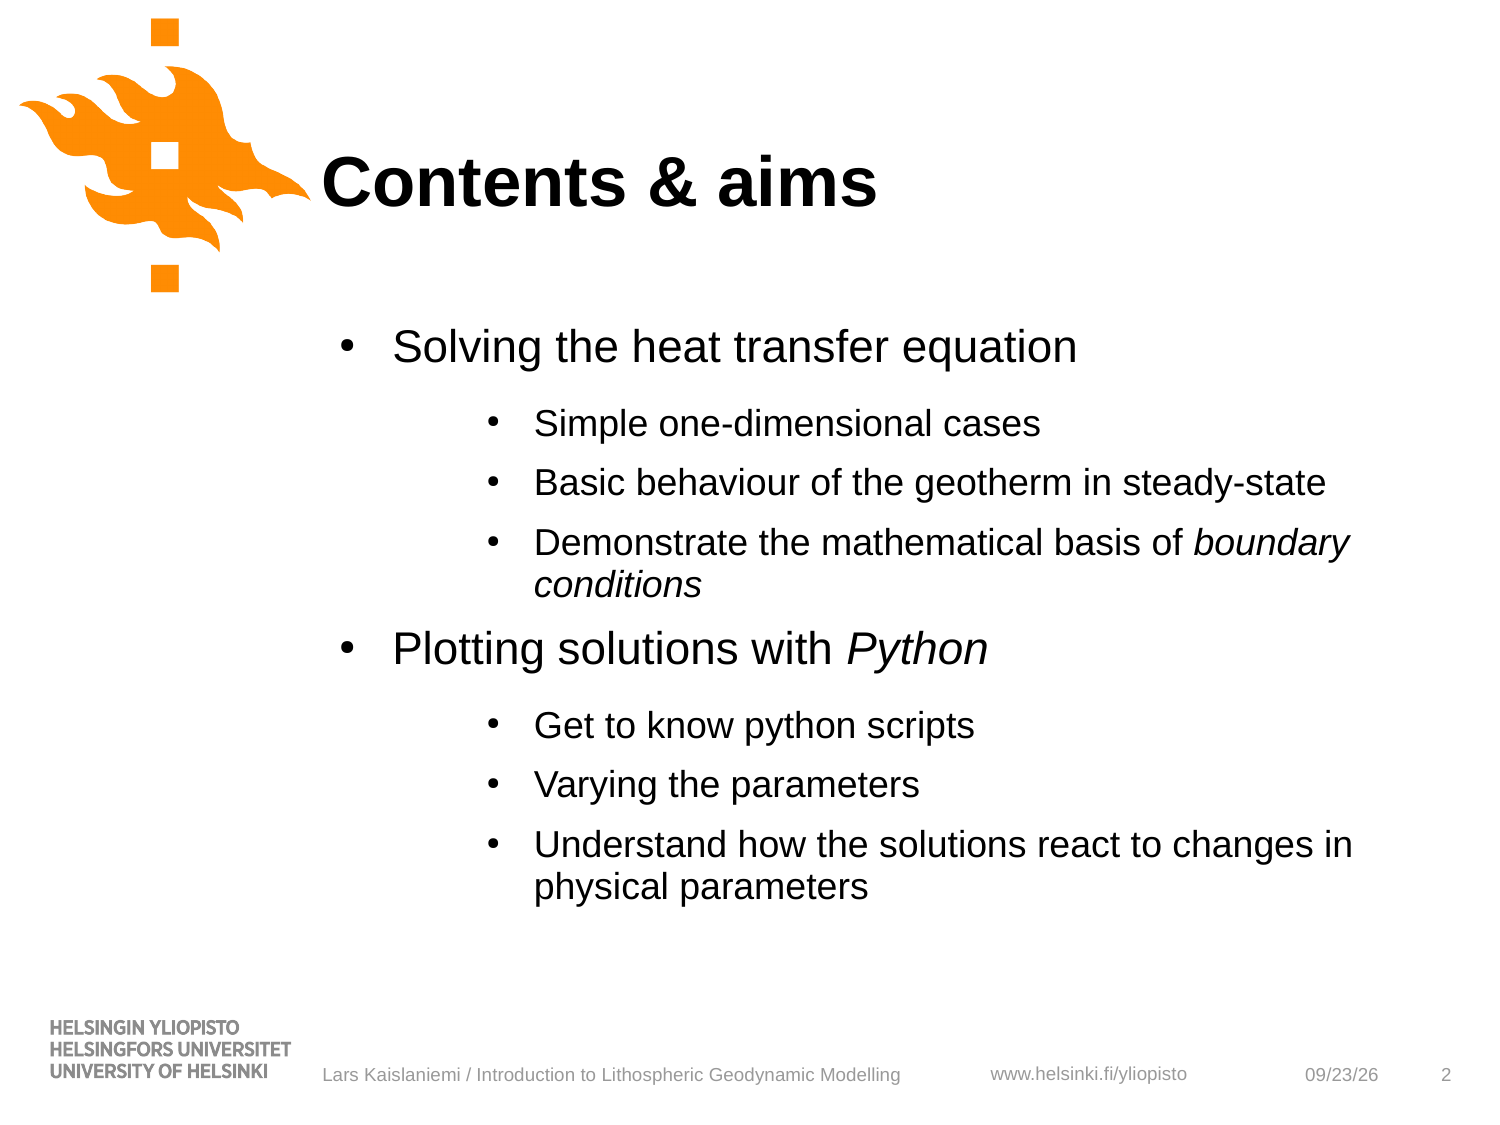

# Contents & aims
Solving the heat transfer equation
Simple one-dimensional cases
Basic behaviour of the geotherm in steady-state
Demonstrate the mathematical basis of boundary conditions
Plotting solutions with Python
Get to know python scripts
Varying the parameters
Understand how the solutions react to changes in physical parameters
Lars Kaislaniemi / Introduction to Lithospheric Geodynamic Modelling
2